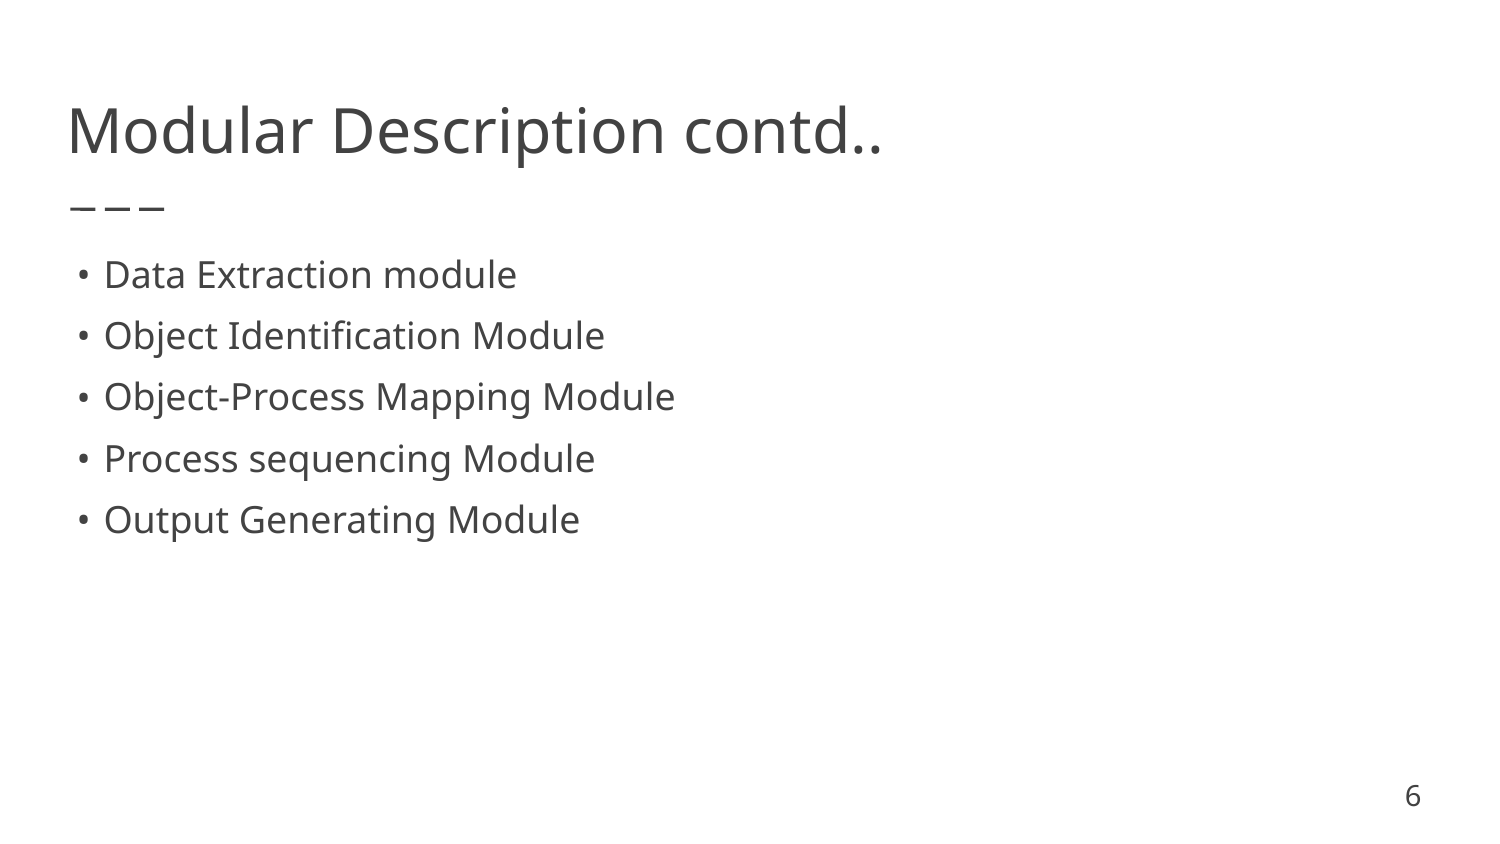

# Modular Description contd..
Data Extraction module
Object Identification Module
Object-Process Mapping Module
Process sequencing Module
Output Generating Module